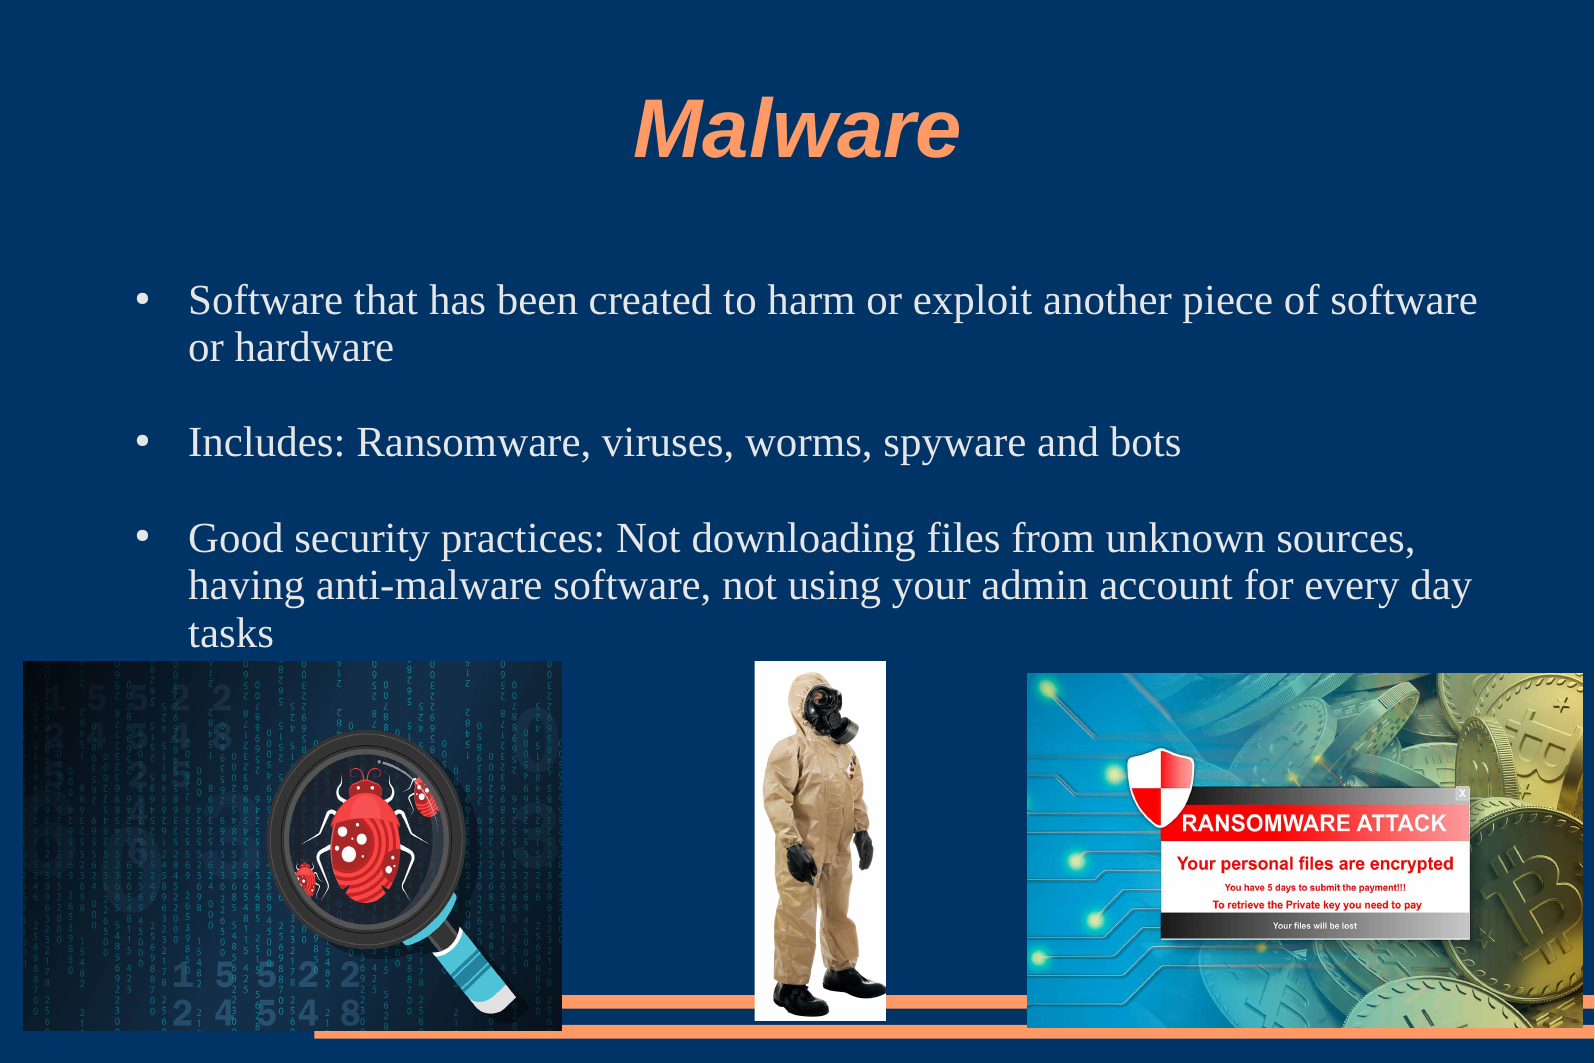

# Malware
Software that has been created to harm or exploit another piece of software or hardware
Includes: Ransomware, viruses, worms, spyware and bots
Good security practices: Not downloading files from unknown sources, having anti-malware software, not using your admin account for every day tasks